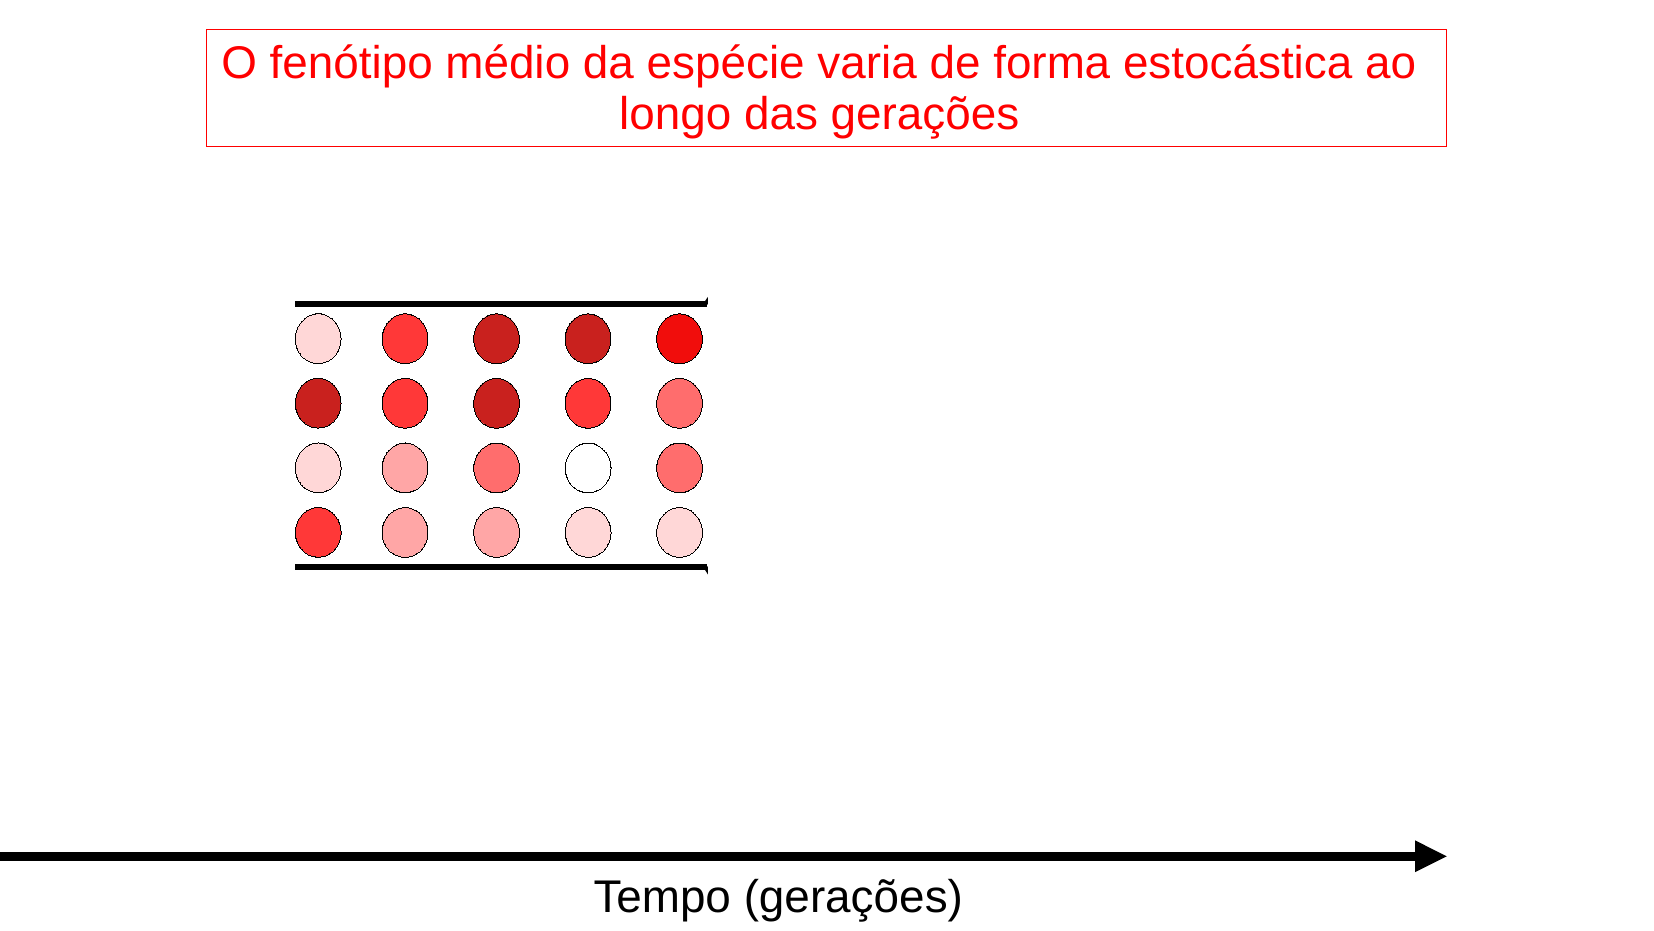

O fenótipo médio da espécie varia de forma estocástica ao longo das gerações
Tempo (gerações)